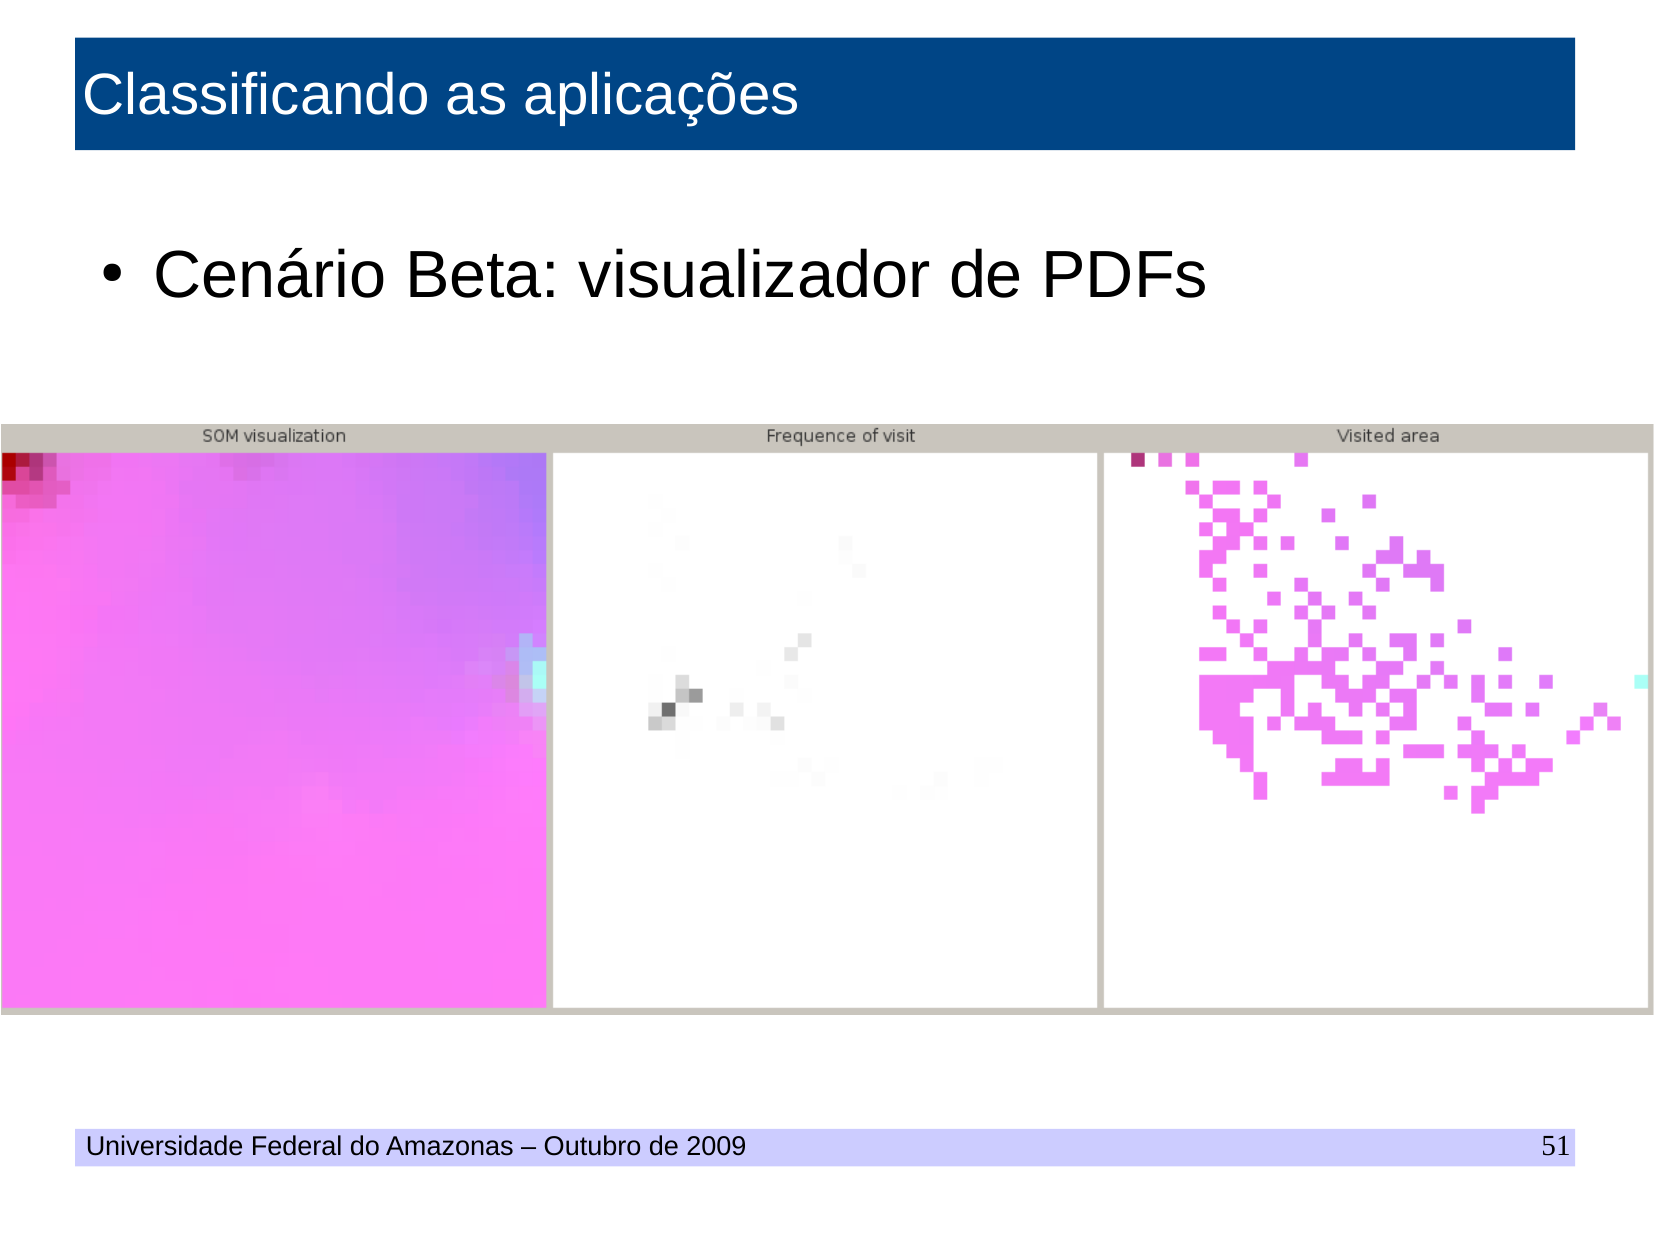

# Classificando as aplicações
Cenário Beta: visualizador de PDFs
51